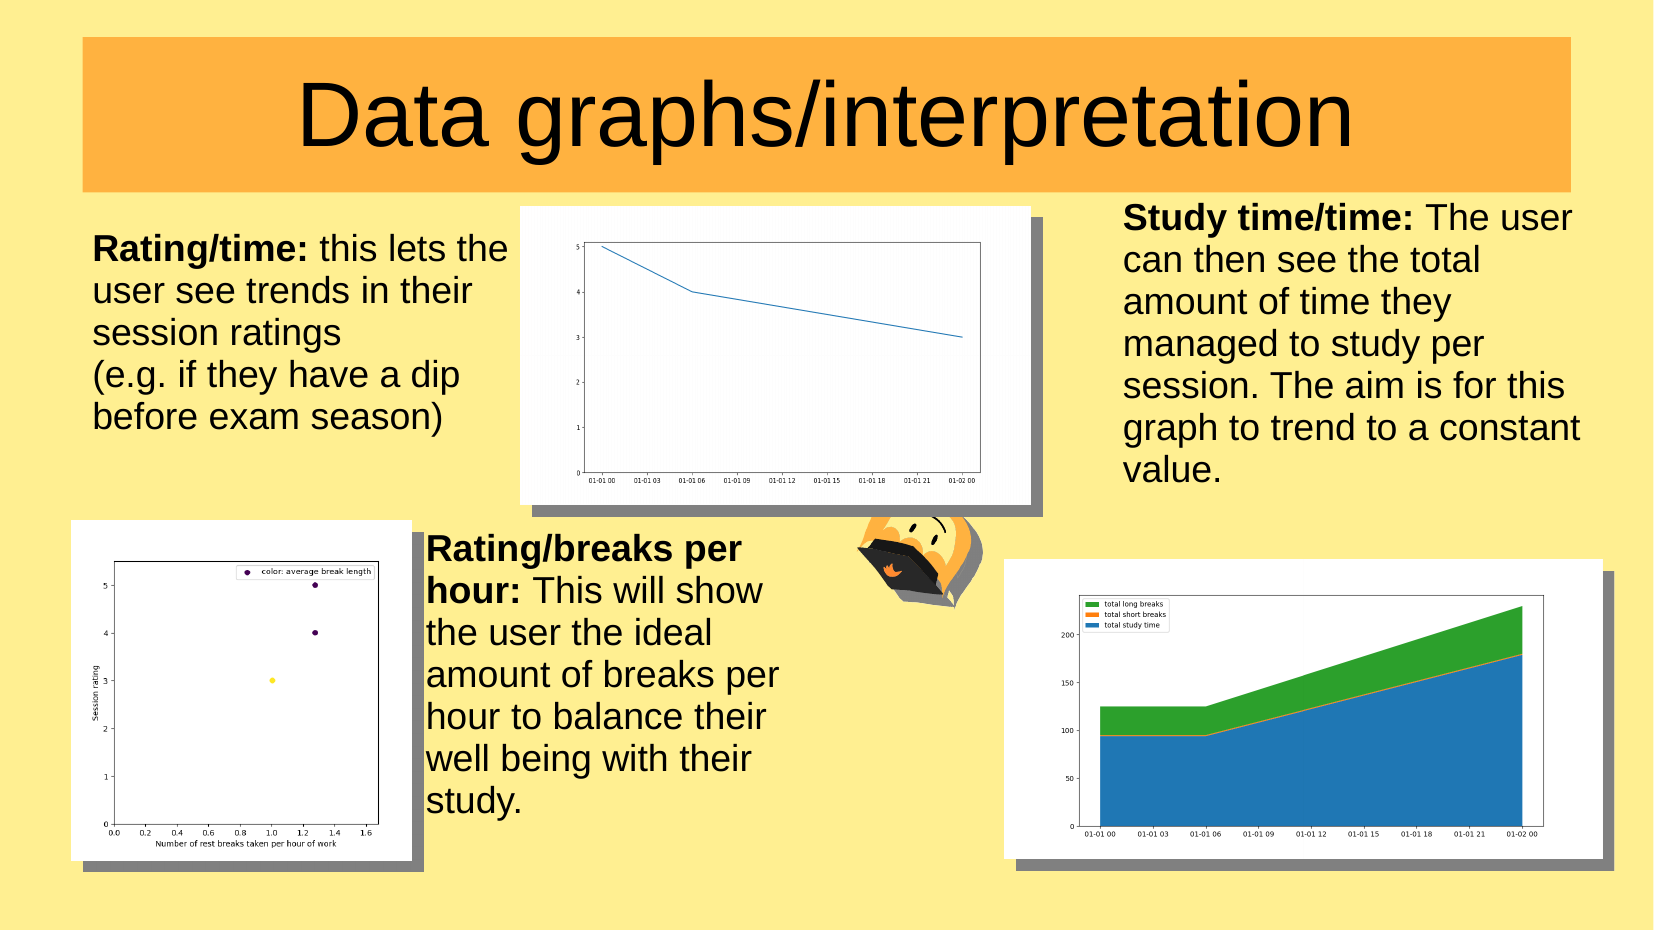

# Data graphs/interpretation
Study time/time: The user can then see the total amount of time they managed to study per session. The aim is for this graph to trend to a constant value.
Rating/time: this lets the user see trends in their session ratings
(e.g. if they have a dip before exam season)
Rating/breaks per hour: This will show the user the ideal amount of breaks per hour to balance their well being with their study.